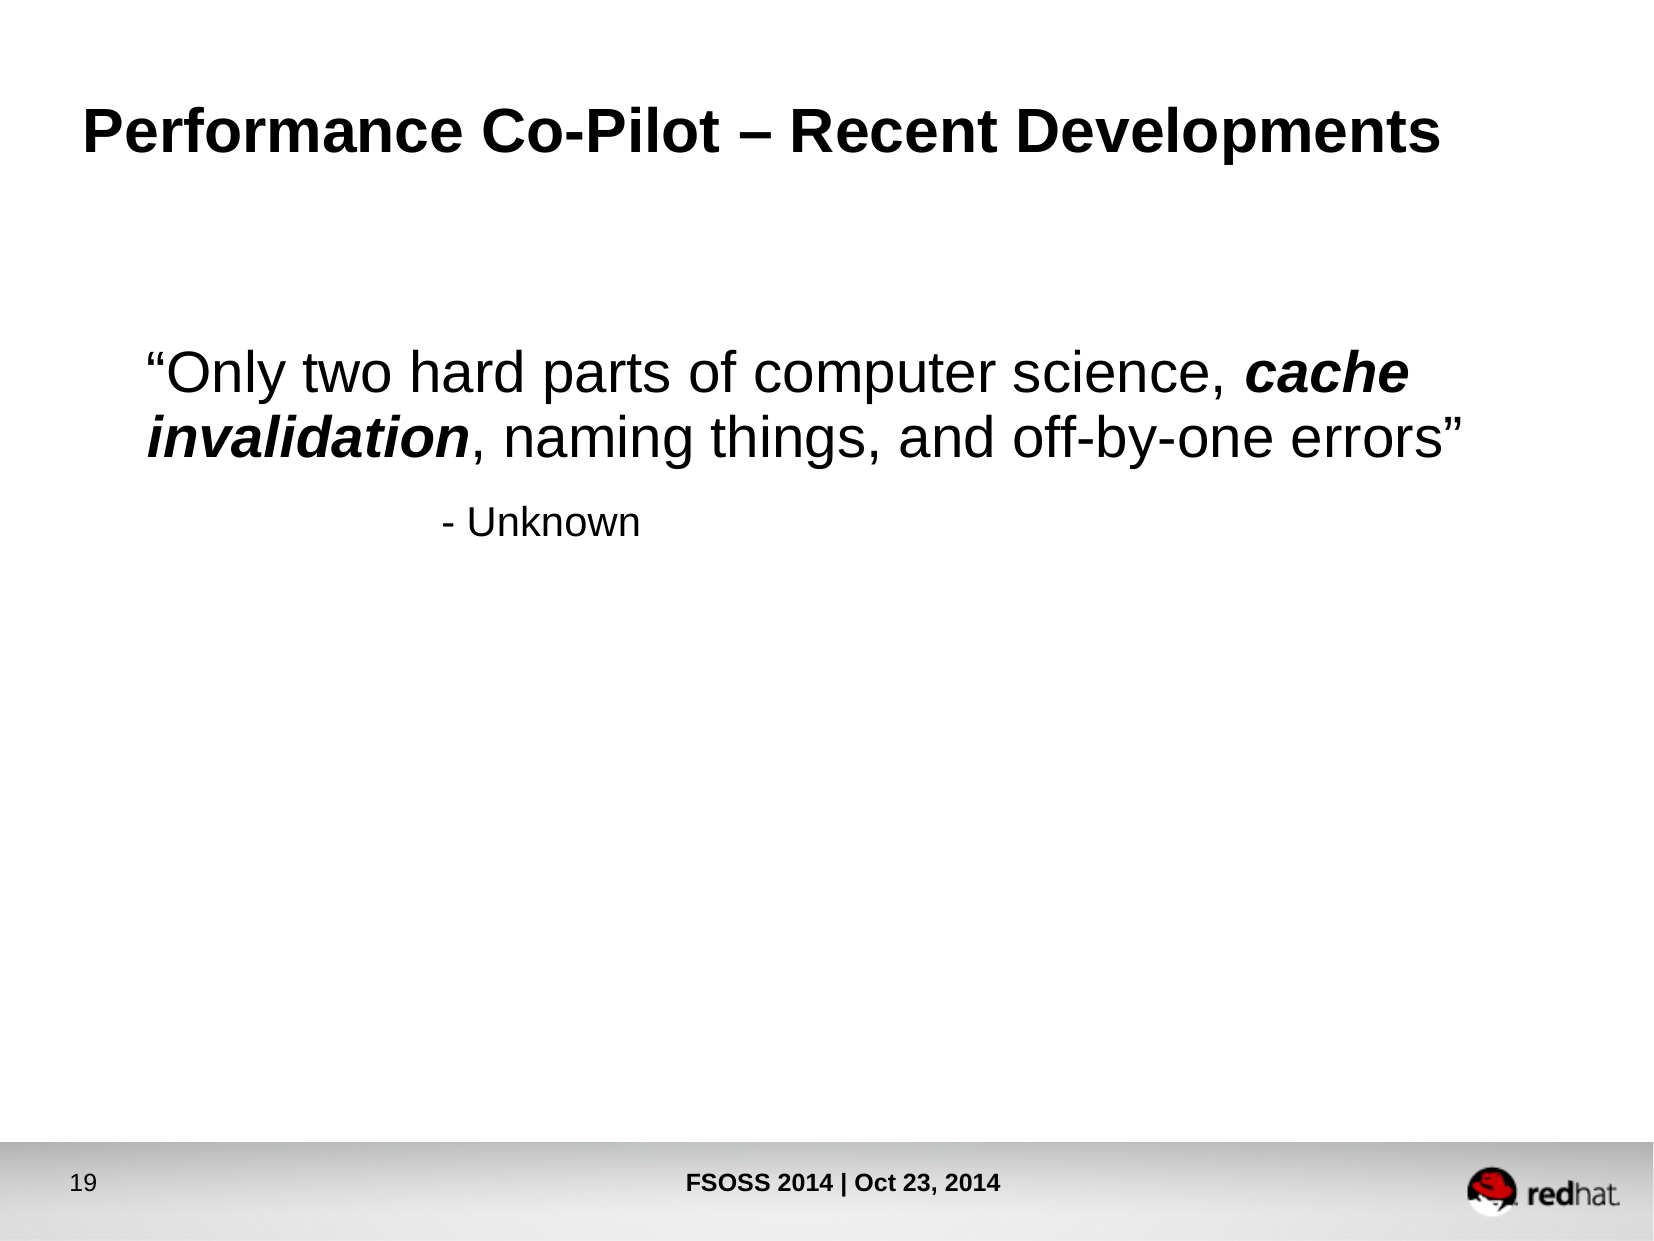

Performance Co-Pilot – Recent Developments
# “Only two hard parts of computer science, cache invalidation, naming things, and off-by-one errors”
- Unknown